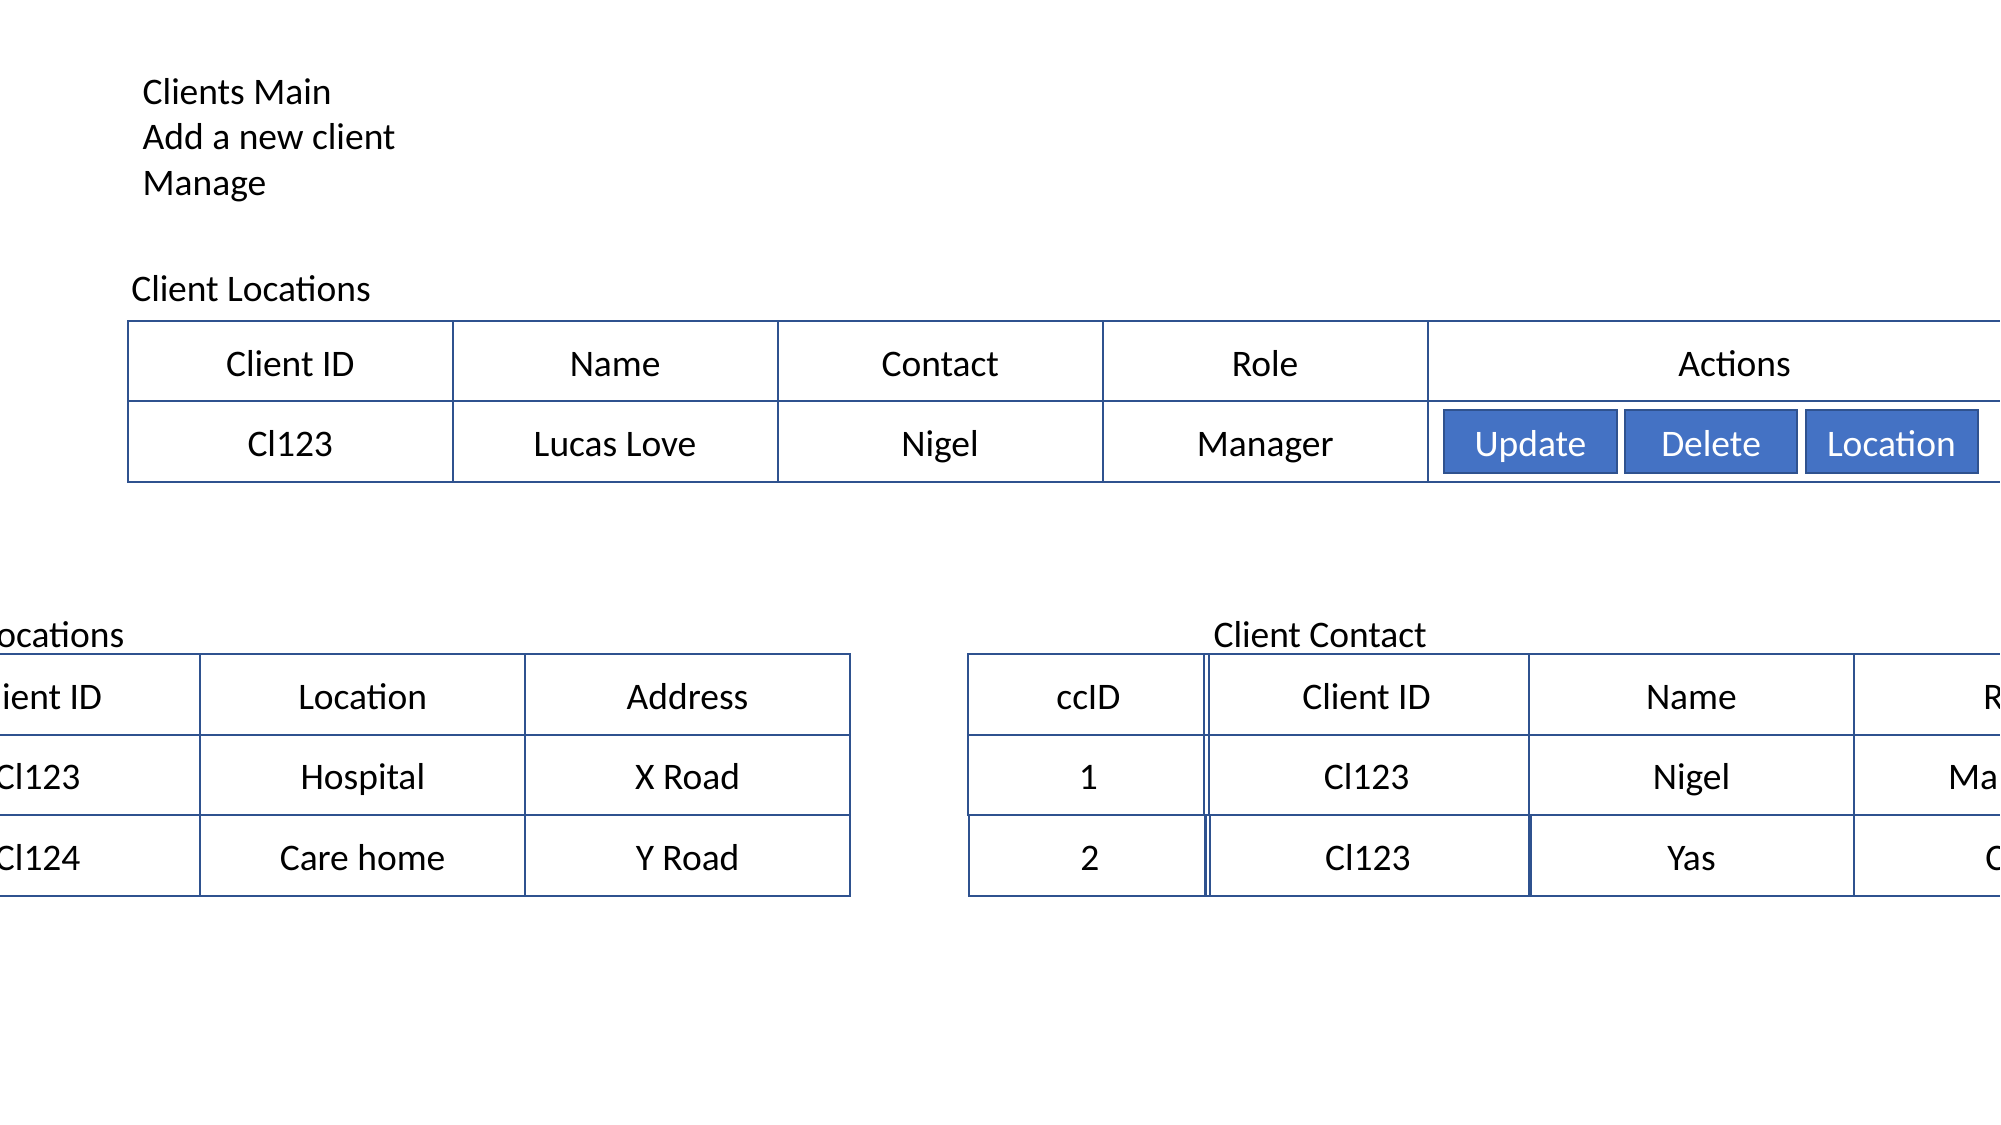

Clients Main
Add a new client
Manage
Client Locations
Client ID
Name
Contact
Role
Actions
Cl123
Lucas Love
Nigel
Manager
Update
Delete
Location
Client Locations
Client Contact
Client ID
Location
Address
ccID
Client ID
Name
Role
Cl123
Hospital
X Road
1
Cl123
Nigel
Manager
Cl124
Care home
Y Road
2
Cl123
Yas
CEO